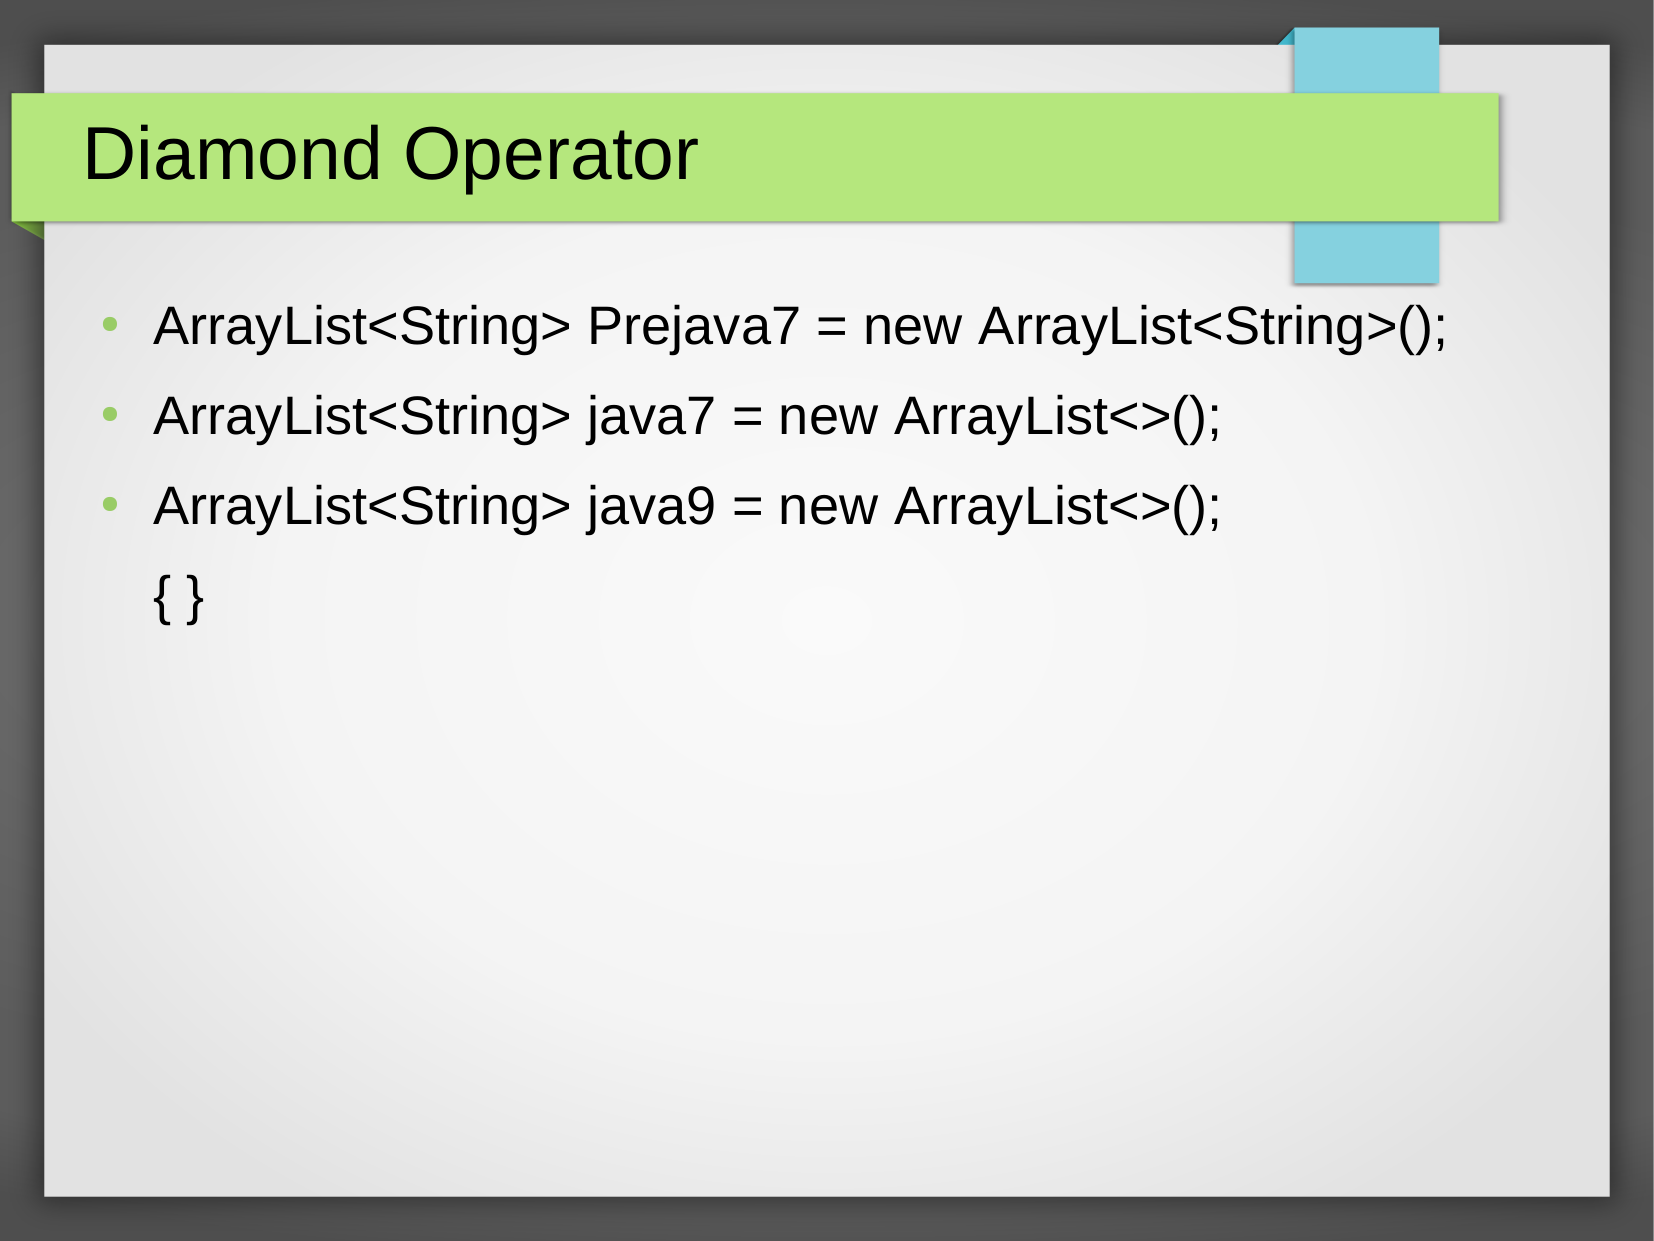

# Diamond Operator
ArrayList<String> Prejava7 = new ArrayList<String>();
ArrayList<String> java7 = new ArrayList<>();
ArrayList<String> java9 = new ArrayList<>();
{ }